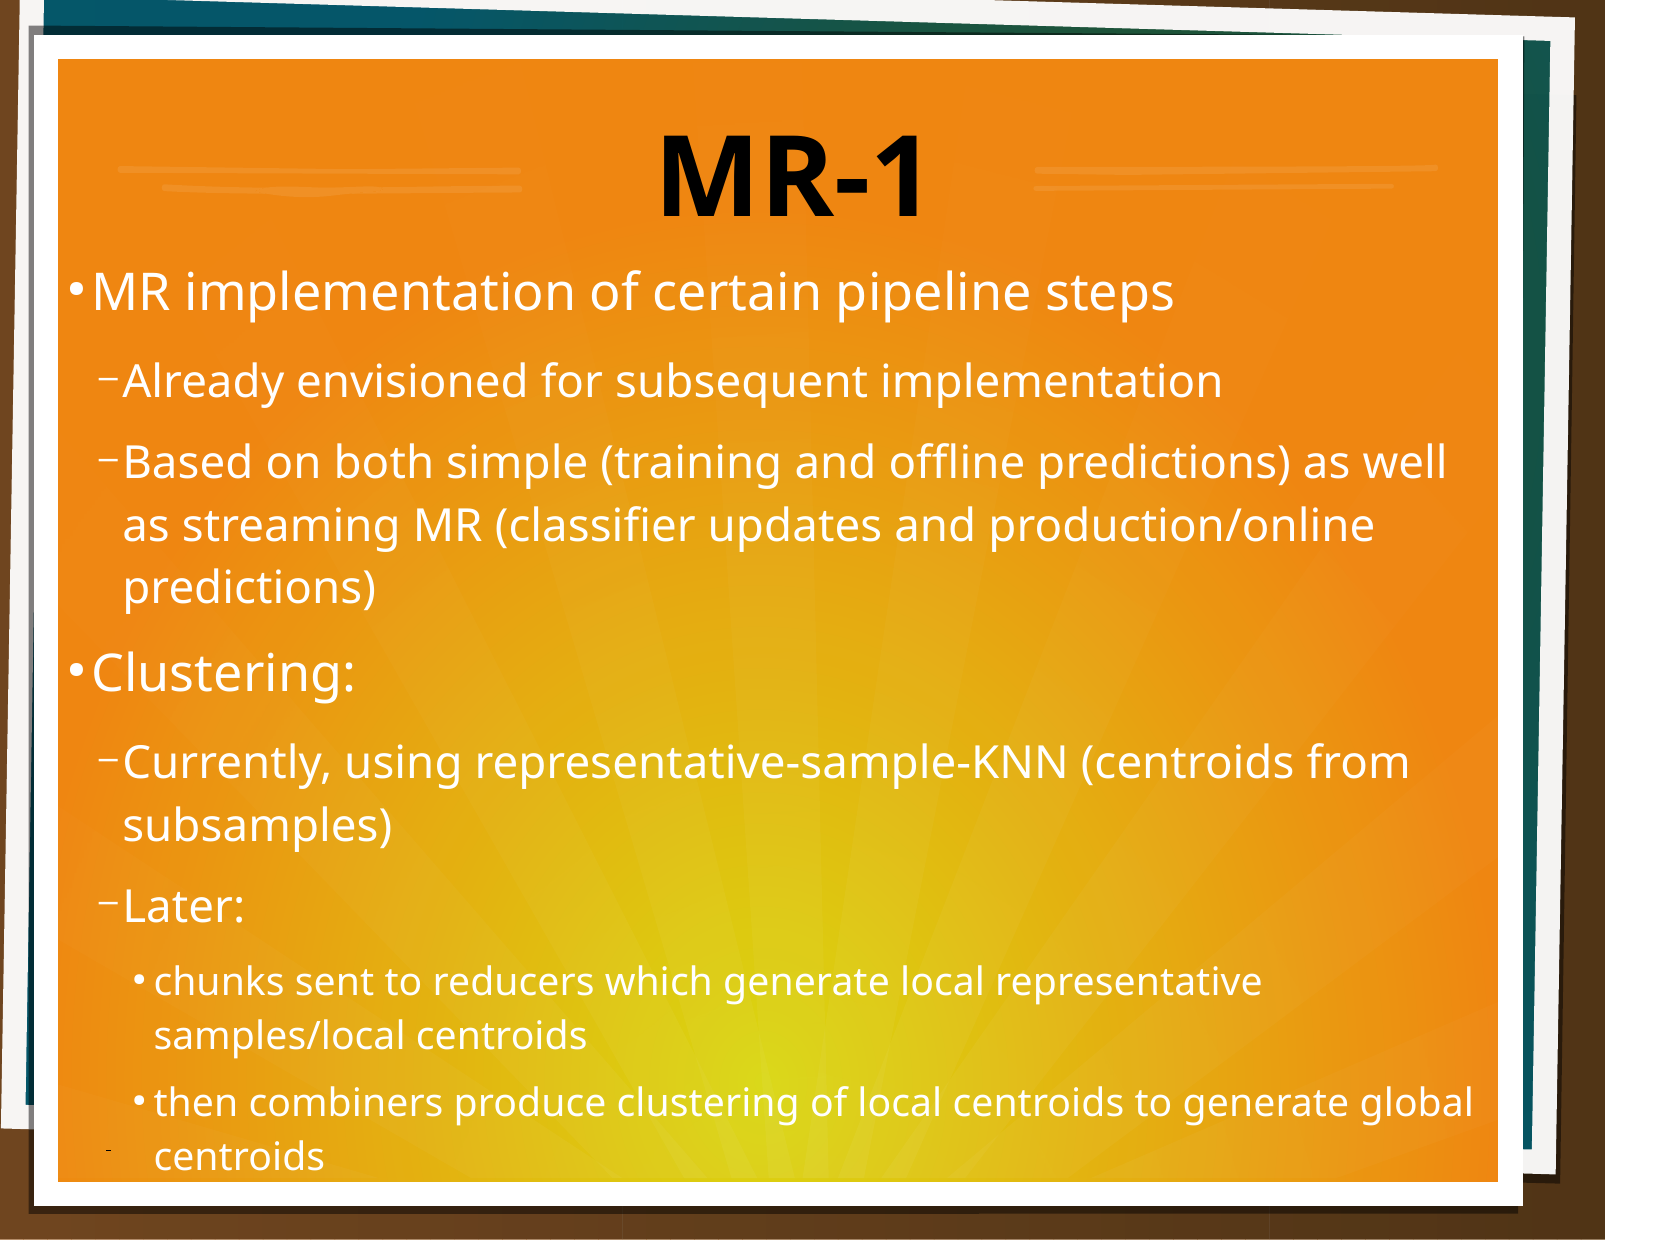

# MR-1
MR implementation of certain pipeline steps
Already envisioned for subsequent implementation
Based on both simple (training and offline predictions) as well as streaming MR (classifier updates and production/online predictions)
Clustering:
Currently, using representative-sample-KNN (centroids from subsamples)
Later:
chunks sent to reducers which generate local representative samples/local centroids
then combiners produce clustering of local centroids to generate global centroids